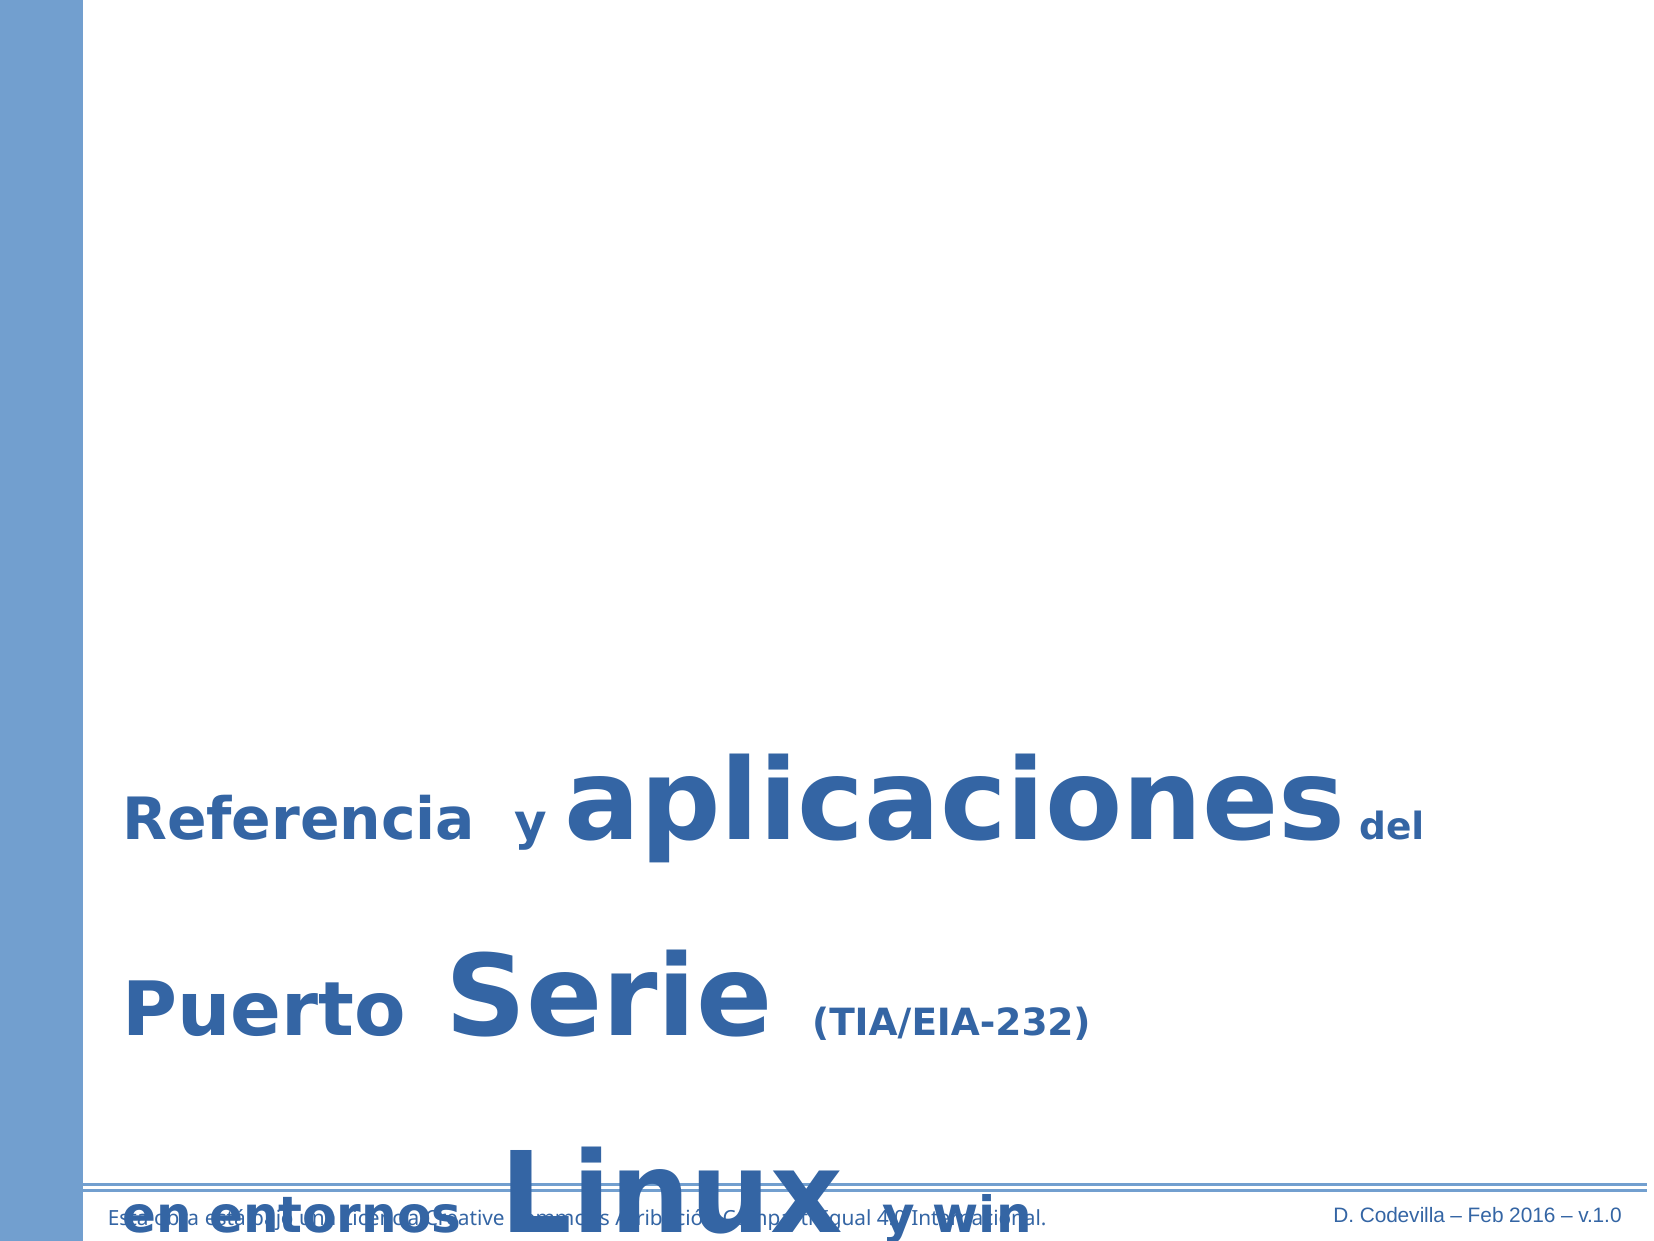

Referencia y aplicaciones del
Puerto Serie (TIA/EIA-232)
en entornos Linux y win